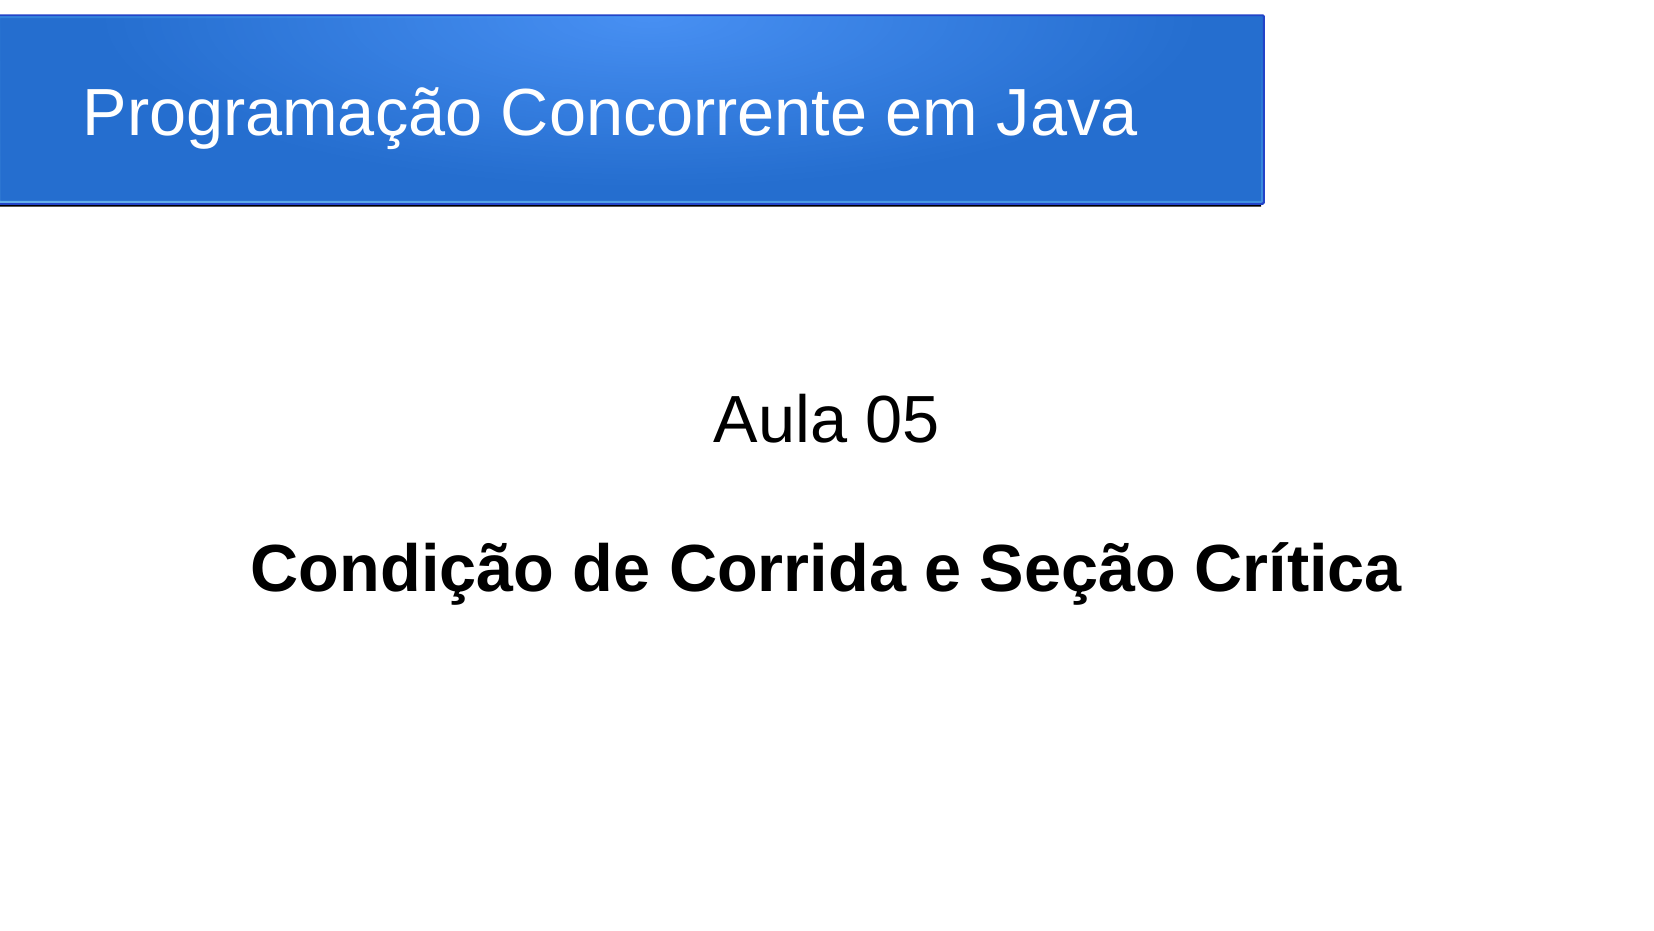

# Programação Concorrente em Java
Aula 05
Condição de Corrida e Seção Crítica